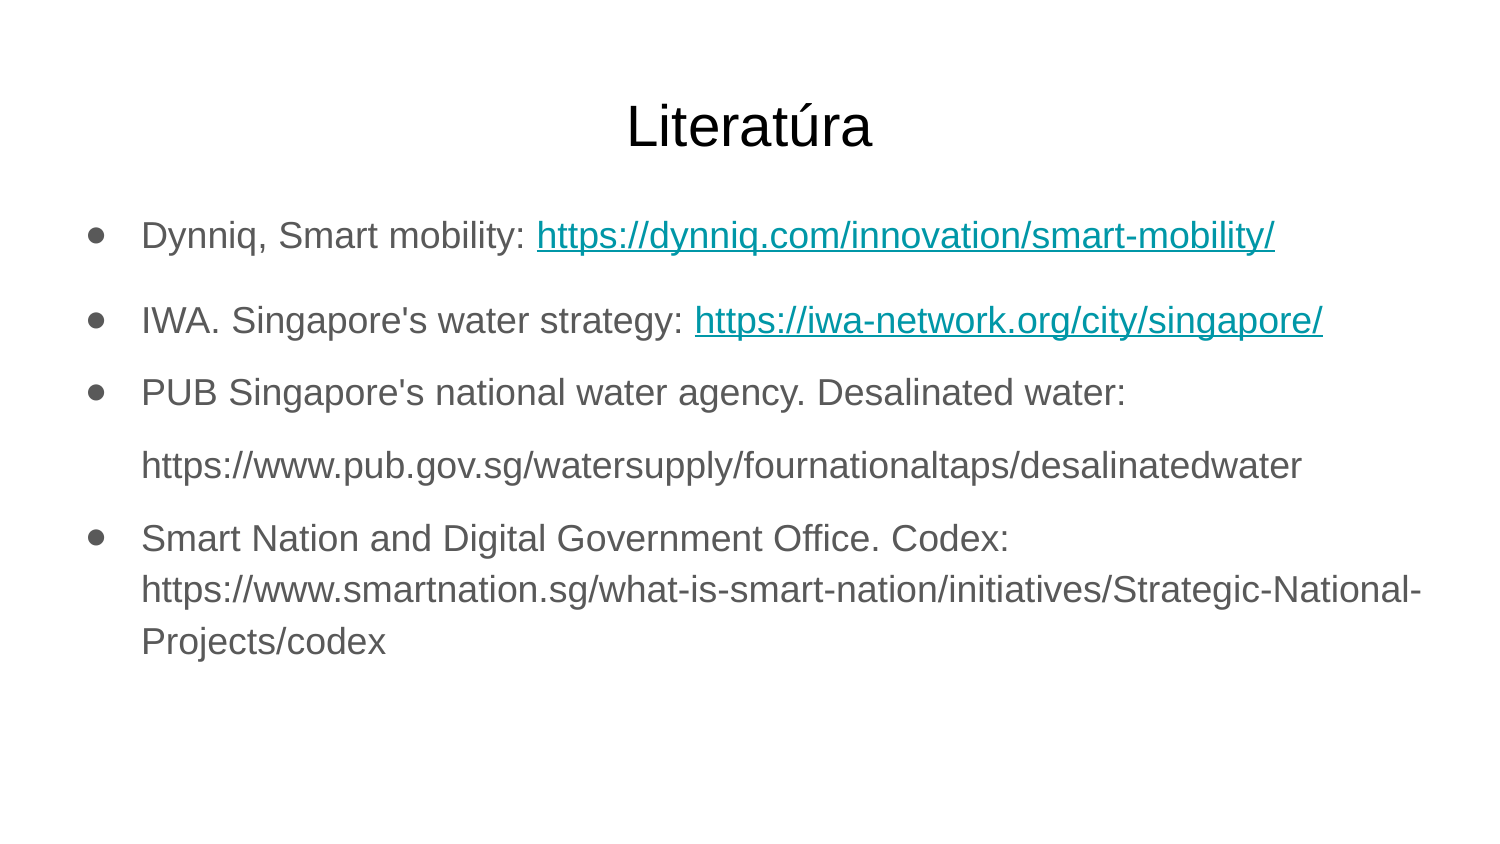

# Literatúra
Dynniq, Smart mobility: https://dynniq.com/innovation/smart-mobility/
IWA. Singapore's water strategy: https://iwa-network.org/city/singapore/
PUB Singapore's national water agency. Desalinated water:
https://www.pub.gov.sg/watersupply/fournationaltaps/desalinatedwater
Smart Nation and Digital Government Office. Codex: https://www.smartnation.sg/what-is-smart-nation/initiatives/Strategic-National-Projects/codex